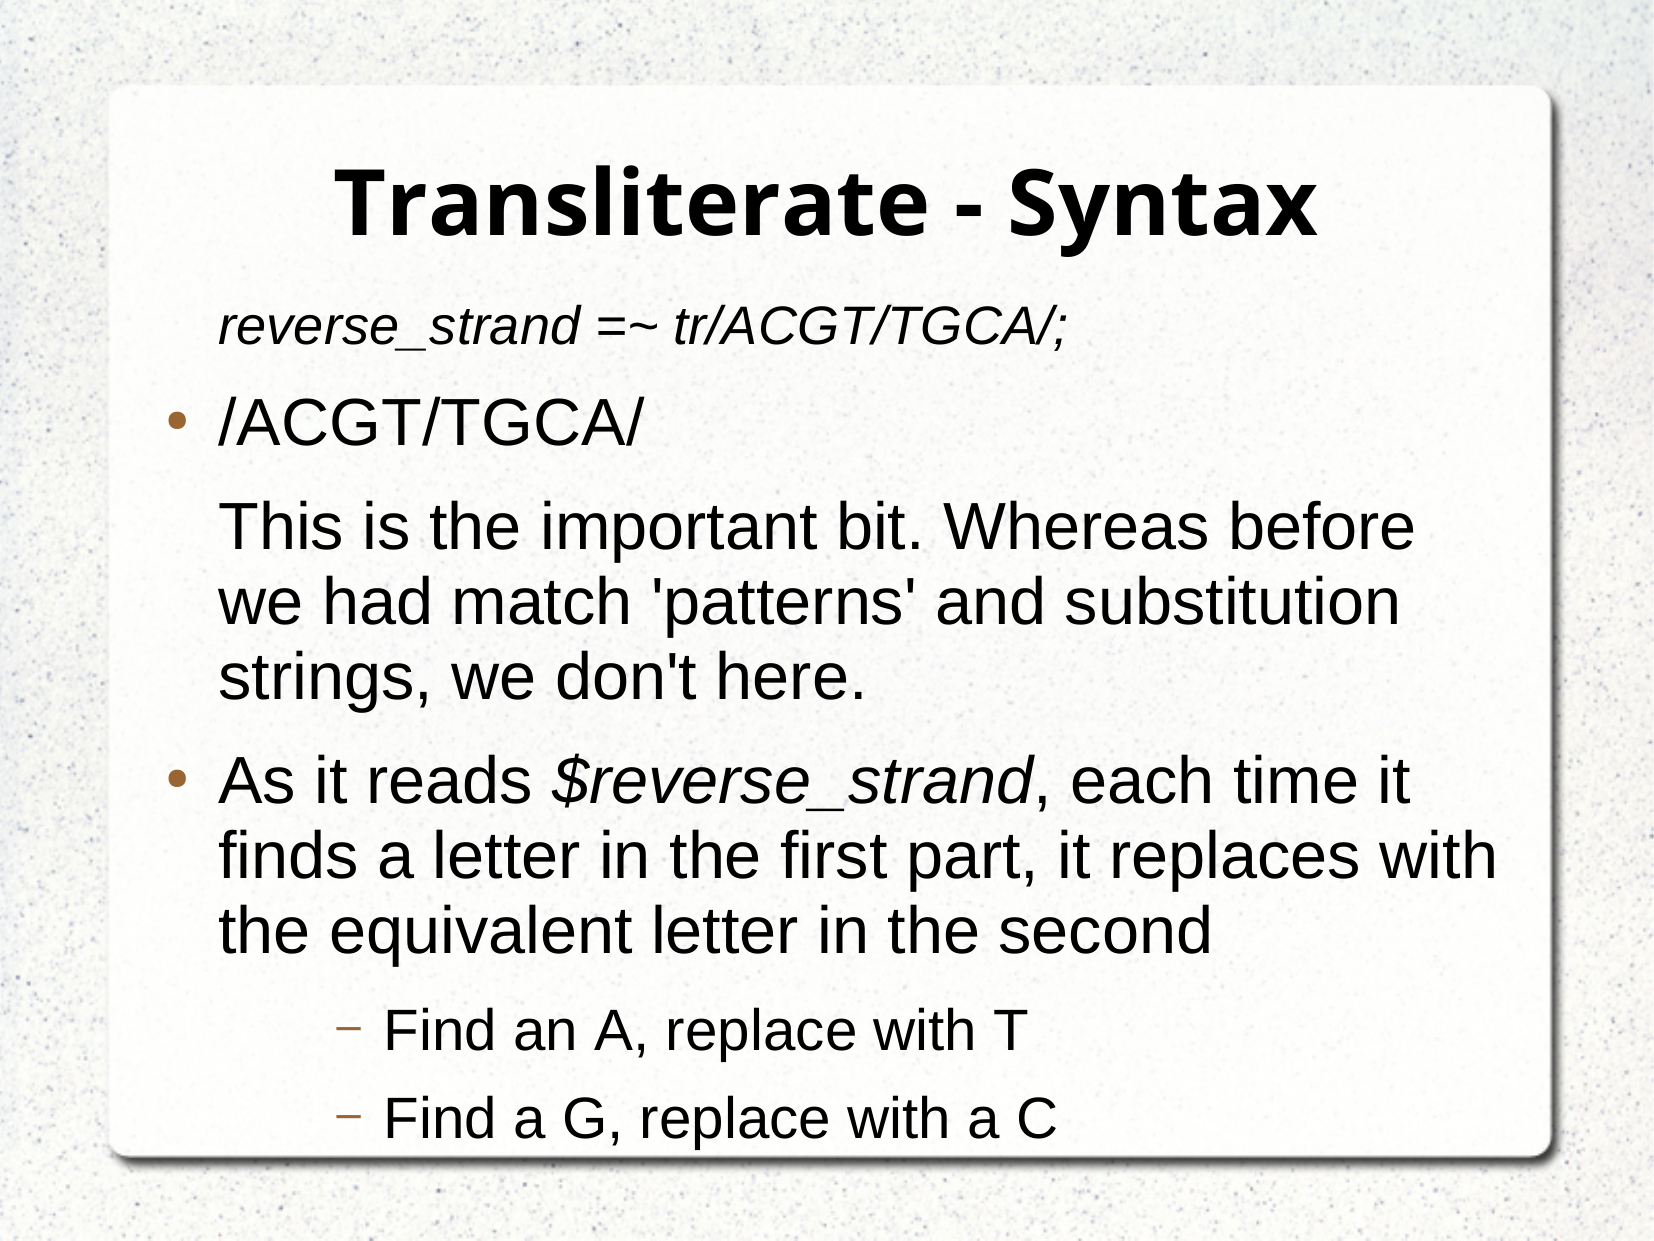

# Transliterate - Syntax
reverse_strand =~ tr/ACGT/TGCA/;
/ACGT/TGCA/
This is the important bit. Whereas before we had match 'patterns' and substitution strings, we don't here.
As it reads $reverse_strand, each time it finds a letter in the first part, it replaces with the equivalent letter in the second
Find an A, replace with T
Find a G, replace with a C